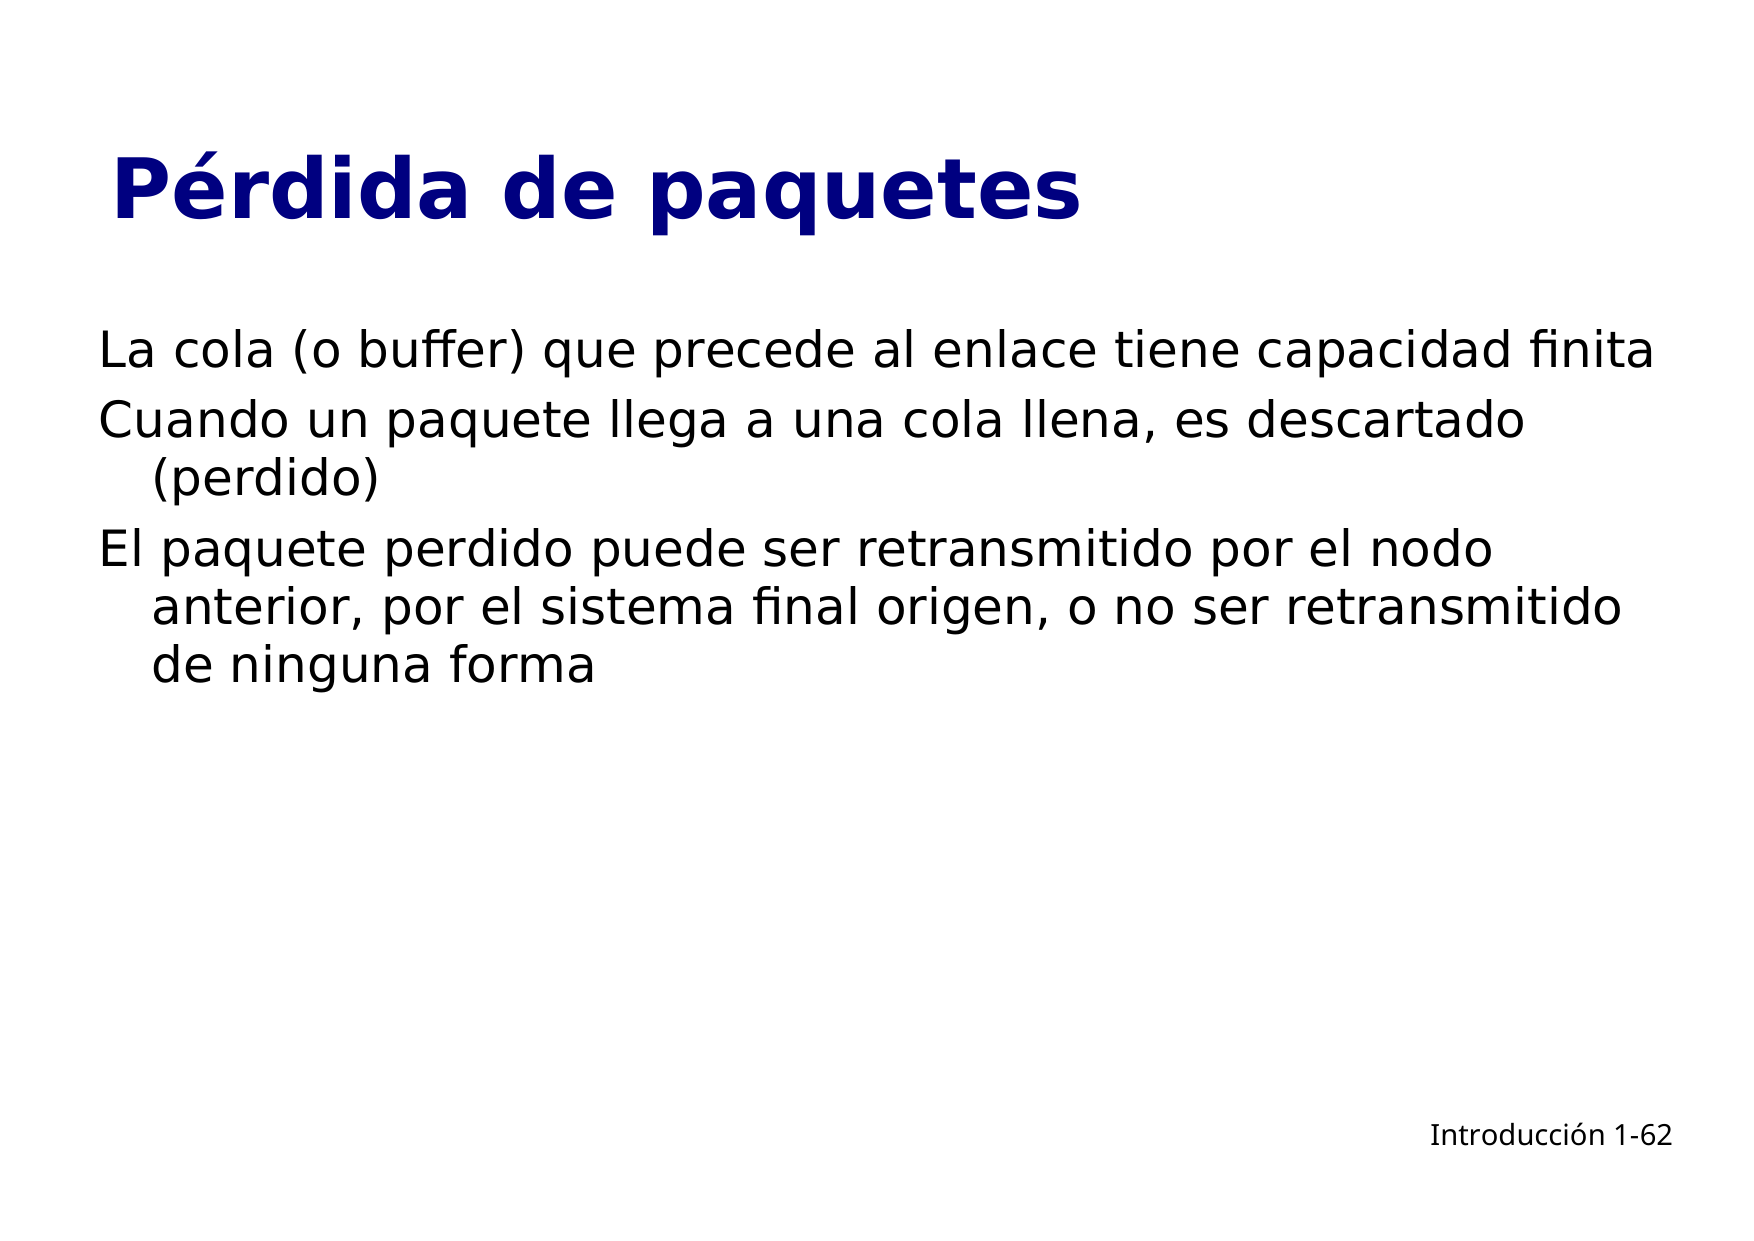

# Pérdida de paquetes
La cola (o buffer) que precede al enlace tiene capacidad finita
Cuando un paquete llega a una cola llena, es descartado (perdido)
El paquete perdido puede ser retransmitido por el nodo anterior, por el sistema final origen, o no ser retransmitido de ninguna forma